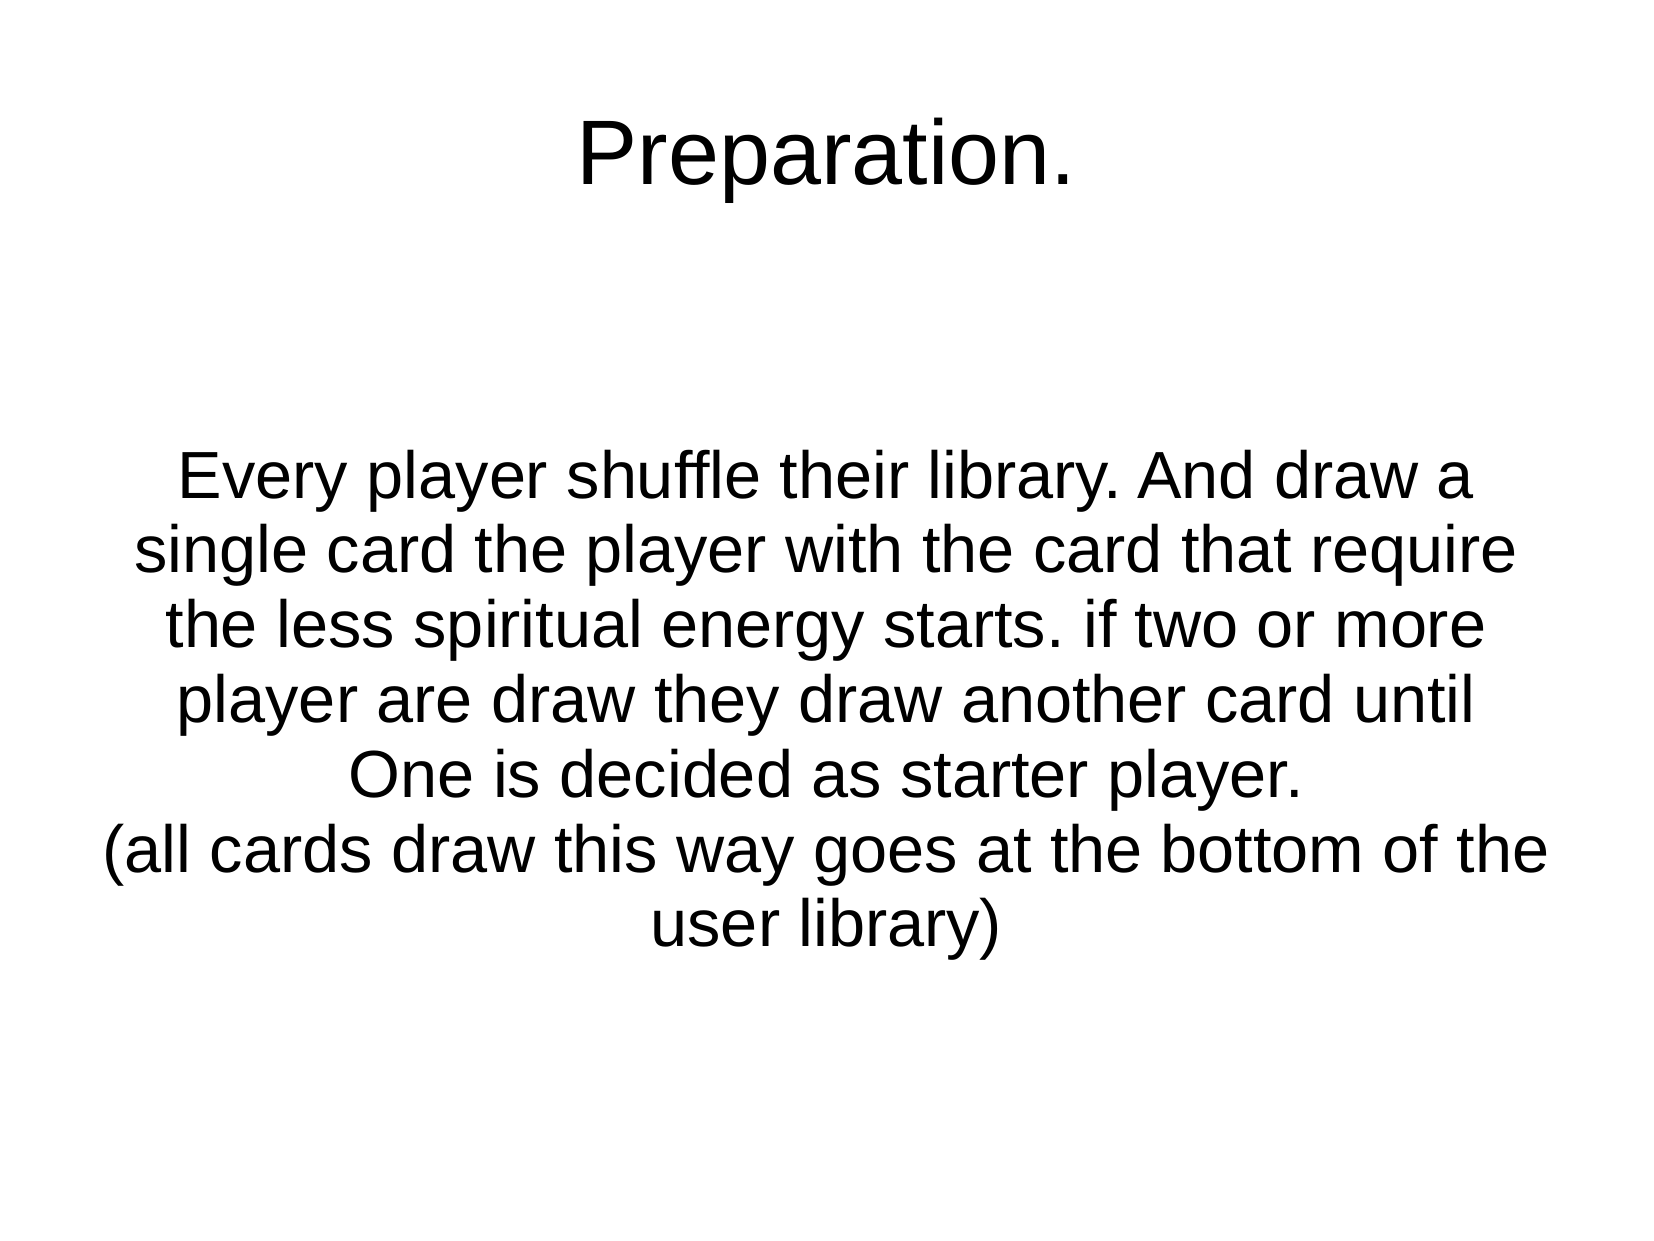

# Preparation.
Every player shuffle their library. And draw a single card the player with the card that require the less spiritual energy starts. if two or more player are draw they draw another card until
One is decided as starter player.
(all cards draw this way goes at the bottom of the user library)